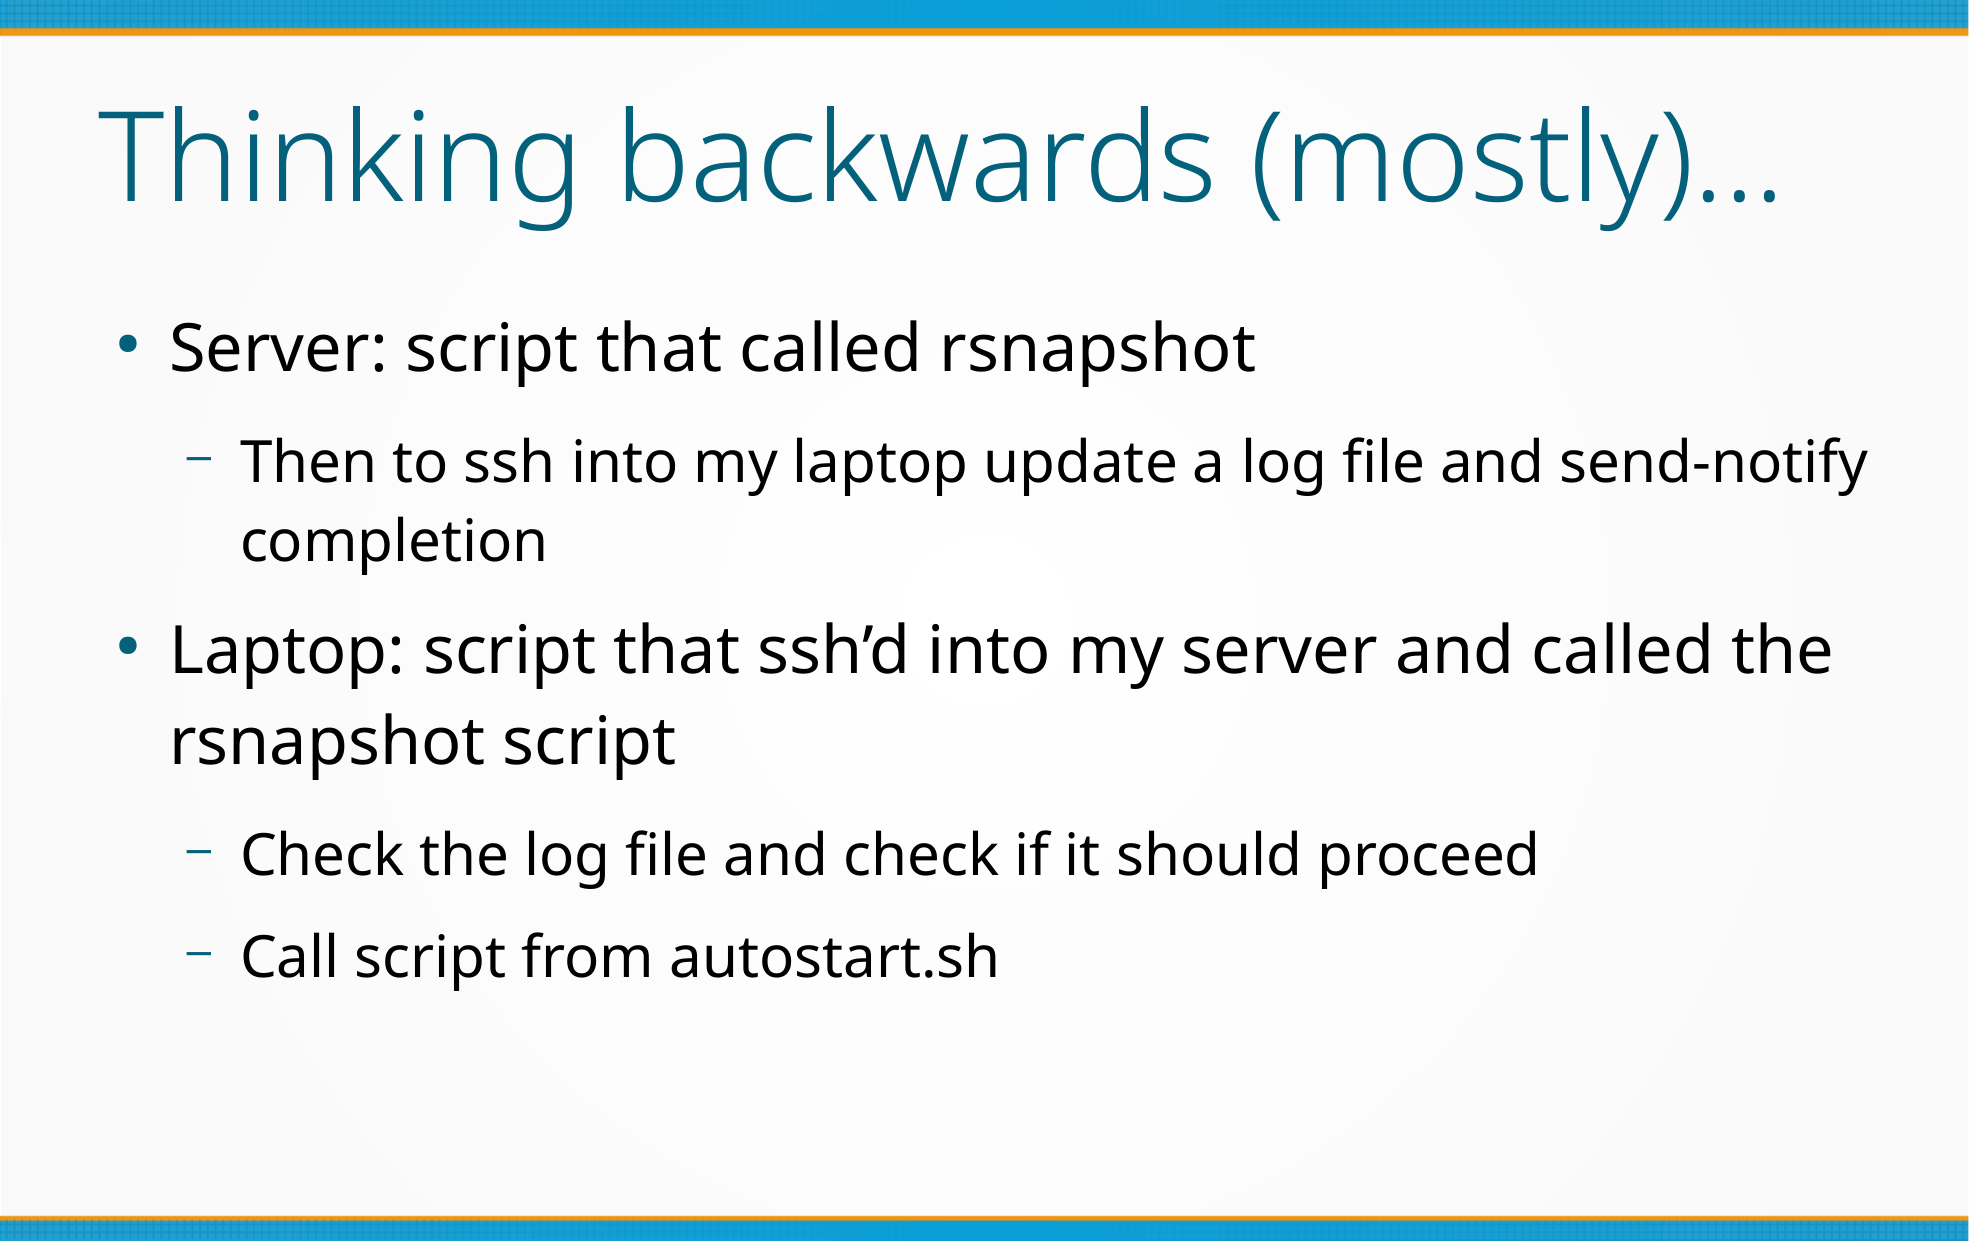

# Thinking backwards (mostly)...
Server: script that called rsnapshot
Then to ssh into my laptop update a log file and send-notify completion
Laptop: script that ssh’d into my server and called the rsnapshot script
Check the log file and check if it should proceed
Call script from autostart.sh